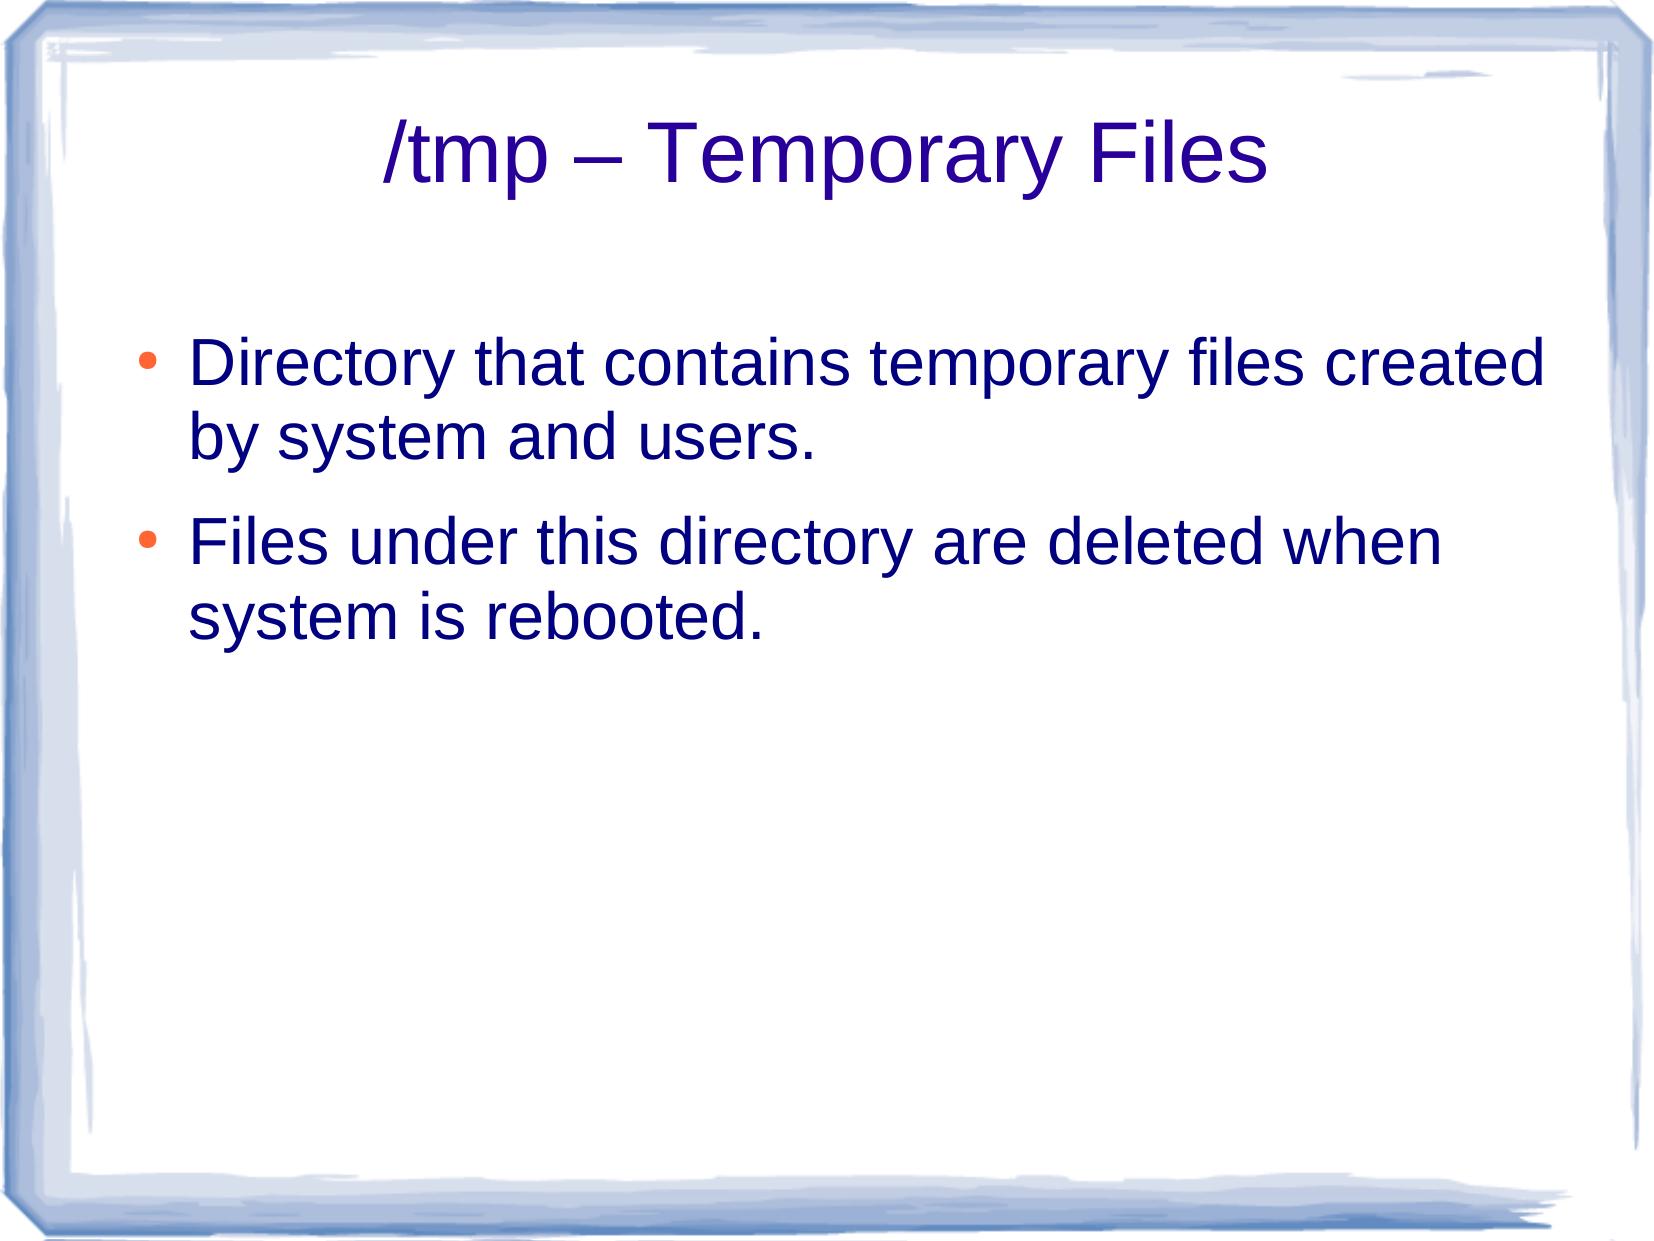

# /tmp – Temporary Files
Directory that contains temporary files created by system and users.
Files under this directory are deleted when system is rebooted.